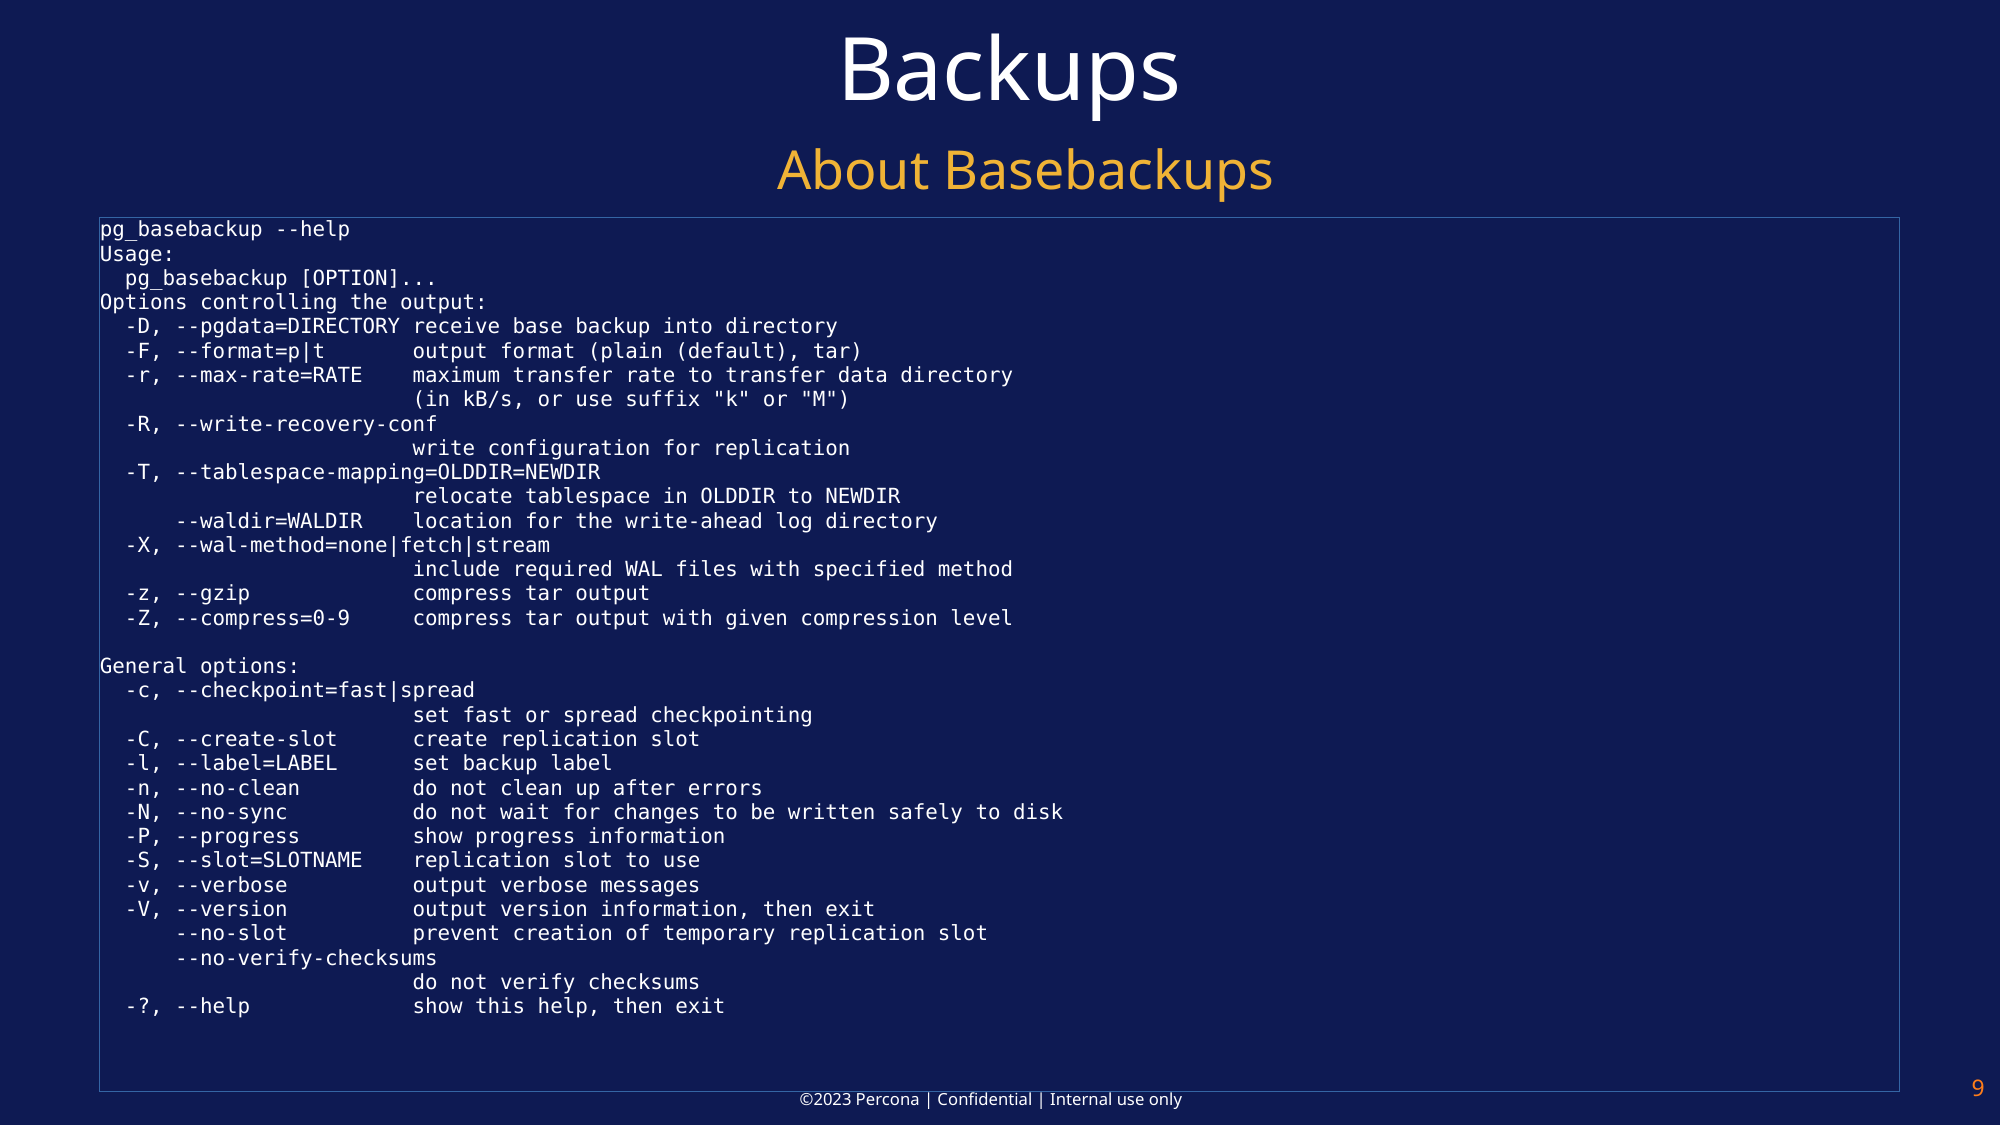

Backups
About Basebackups
# pg_basebackup --help Usage: pg_basebackup [OPTION]... Options controlling the output: -D, --pgdata=DIRECTORY receive base backup into directory -F, --format=p|t output format (plain (default), tar) -r, --max-rate=RATE maximum transfer rate to transfer data directory (in kB/s, or use suffix "k" or "M") -R, --write-recovery-conf write configuration for replication -T, --tablespace-mapping=OLDDIR=NEWDIR relocate tablespace in OLDDIR to NEWDIR --waldir=WALDIR location for the write-ahead log directory -X, --wal-method=none|fetch|stream include required WAL files with specified method -z, --gzip compress tar output -Z, --compress=0-9 compress tar output with given compression level General options: -c, --checkpoint=fast|spread set fast or spread checkpointing -C, --create-slot create replication slot -l, --label=LABEL set backup label -n, --no-clean do not clean up after errors -N, --no-sync do not wait for changes to be written safely to disk -P, --progress show progress information -S, --slot=SLOTNAME replication slot to use -v, --verbose output verbose messages -V, --version output version information, then exit --no-slot prevent creation of temporary replication slot --no-verify-checksums do not verify checksums -?, --help show this help, then exit